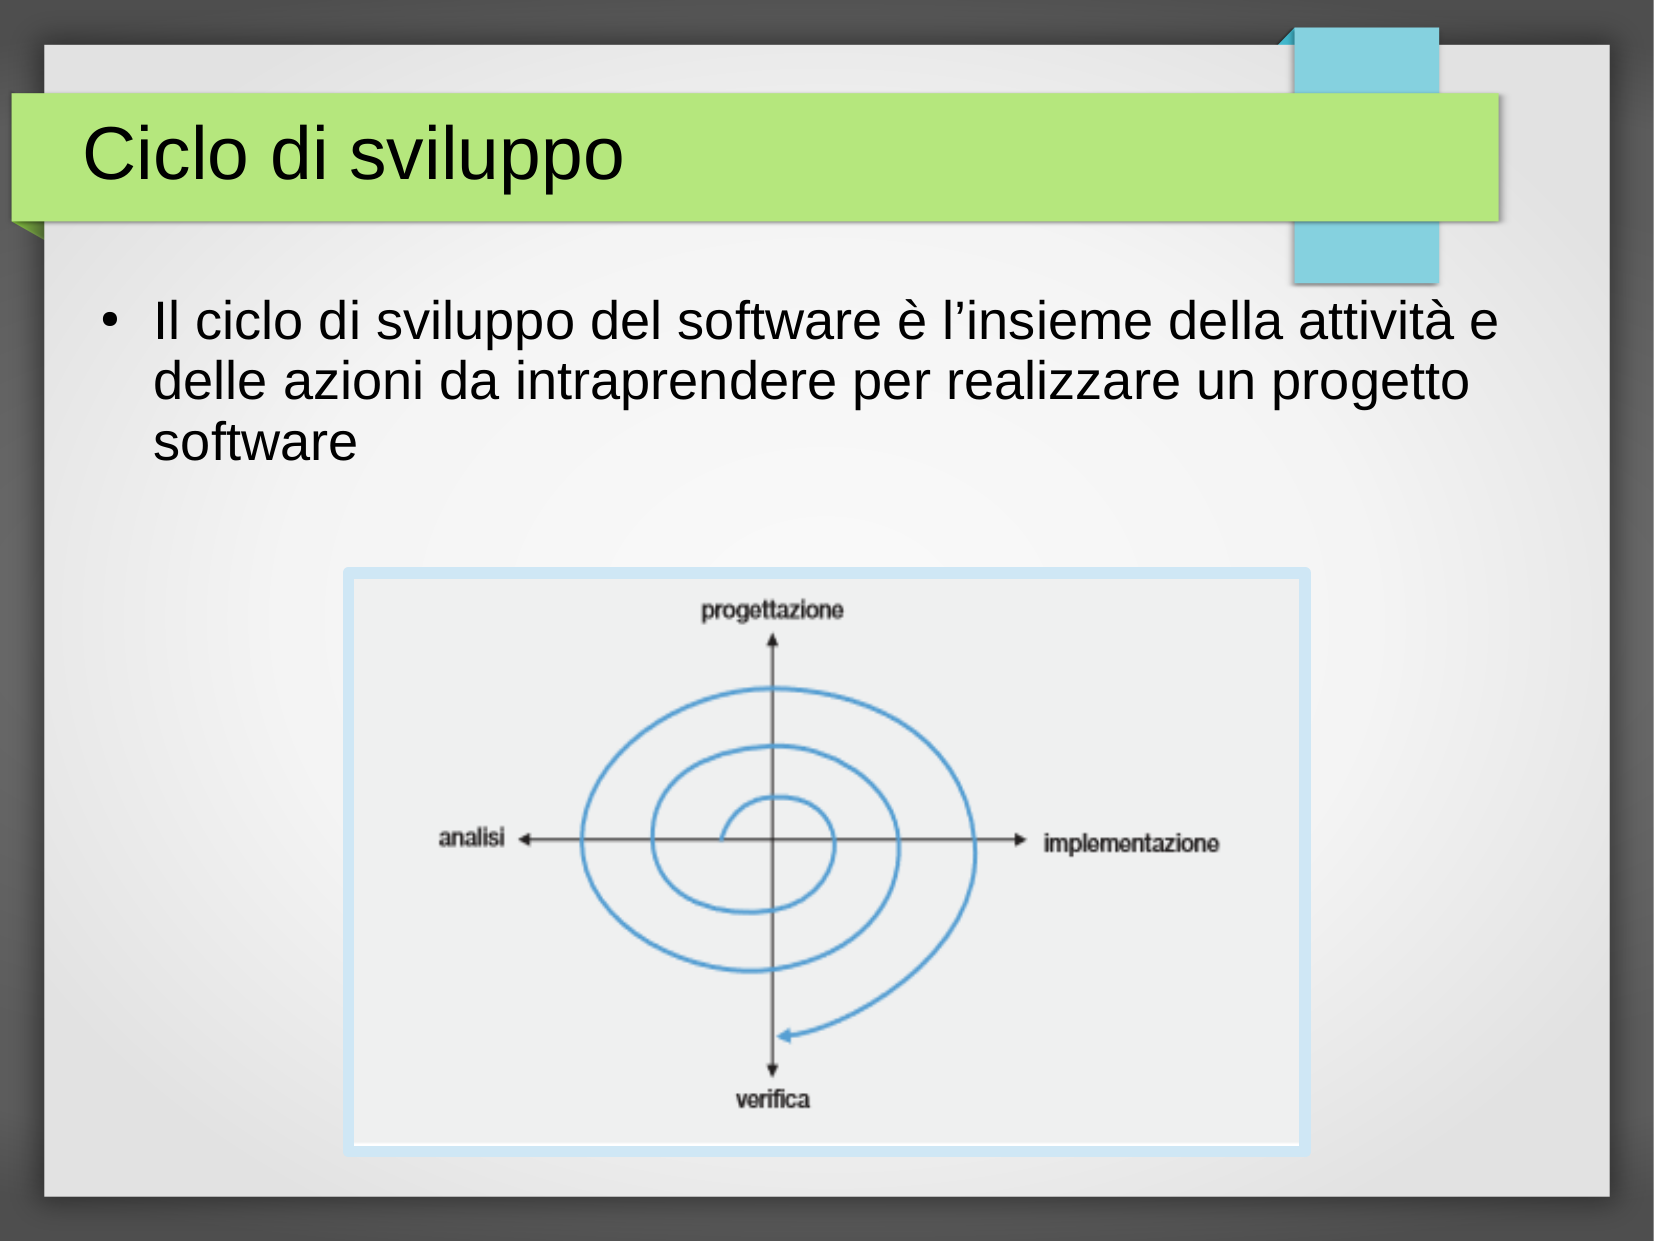

# Ciclo di sviluppo
Il ciclo di sviluppo del software è l’insieme della attività e delle azioni da intraprendere per realizzare un progetto software